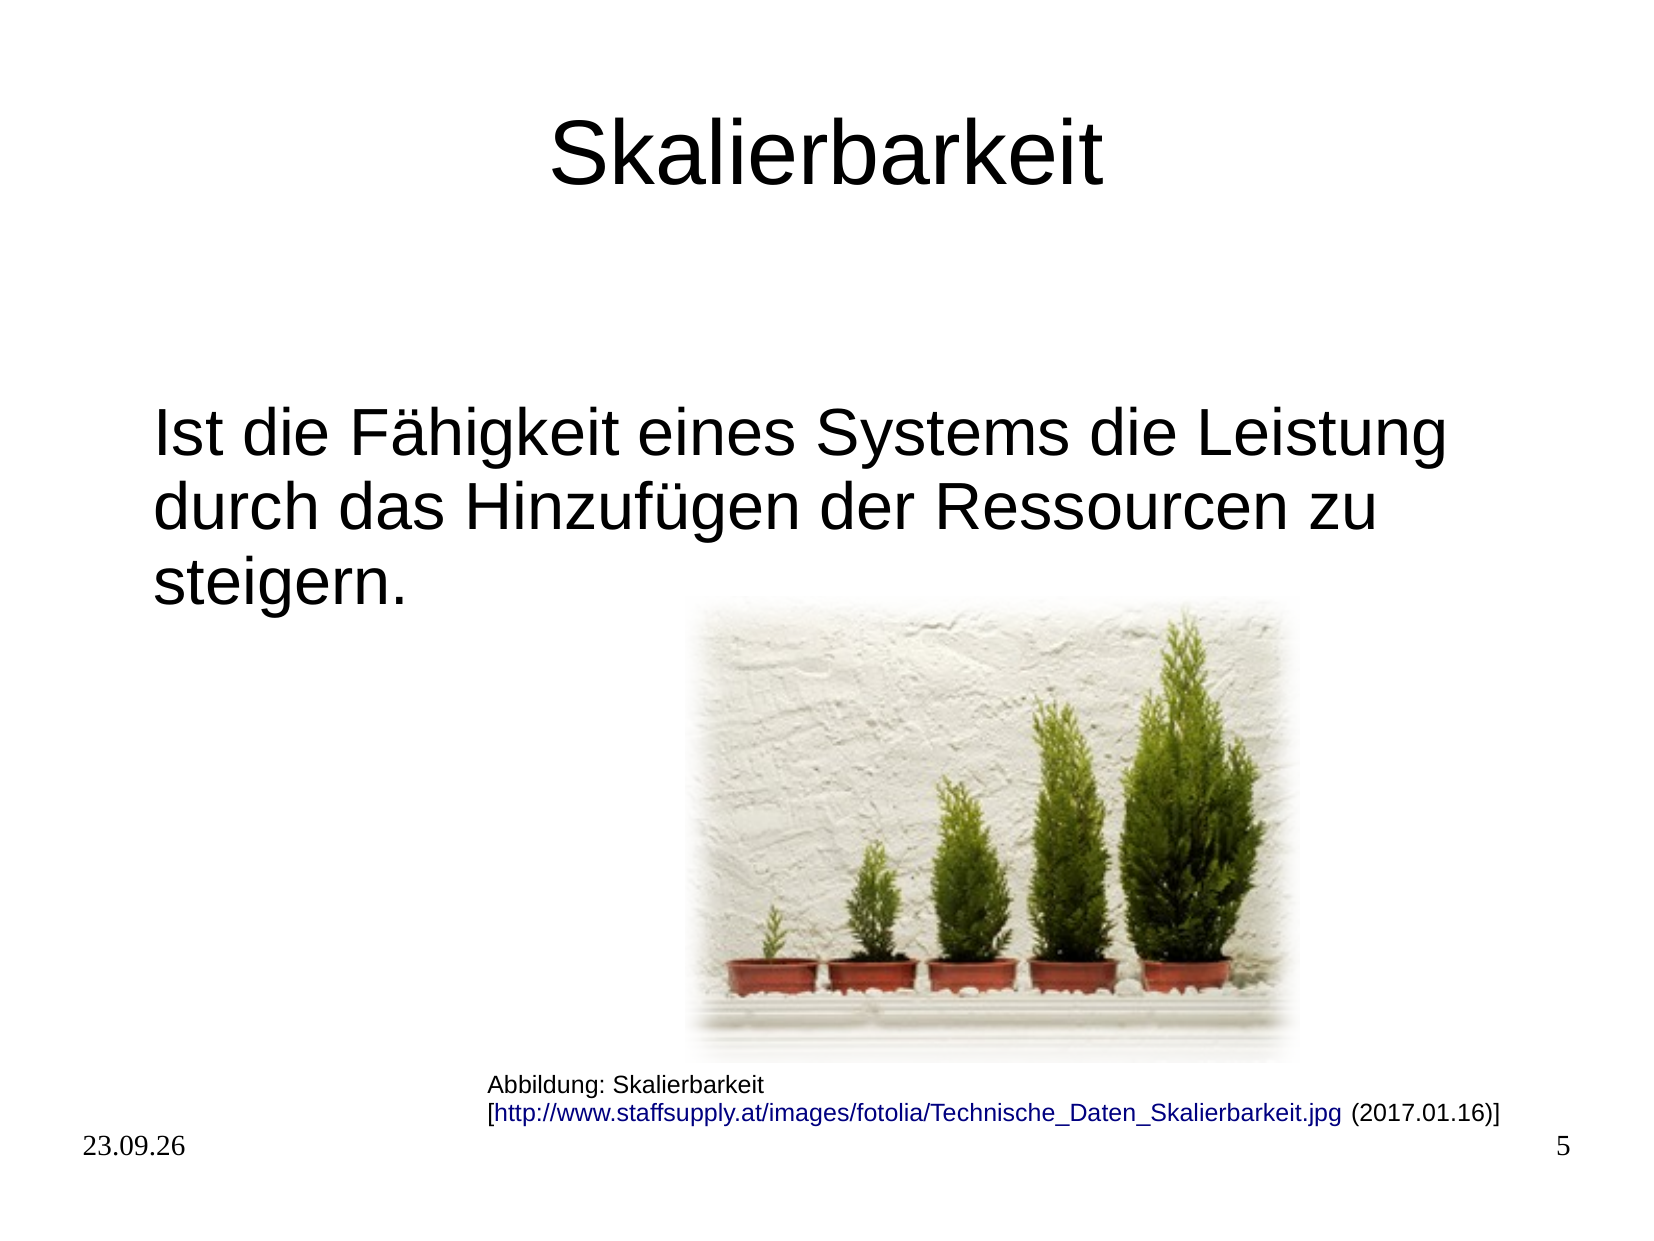

# Skalierbarkeit
Ist die Fähigkeit eines Systems die Leistung durch das Hinzufügen der Ressourcen zu steigern.
Abbildung: Skalierbarkeit
[http://www.staffsupply.at/images/fotolia/Technische_Daten_Skalierbarkeit.jpg (2017.01.16)]
5